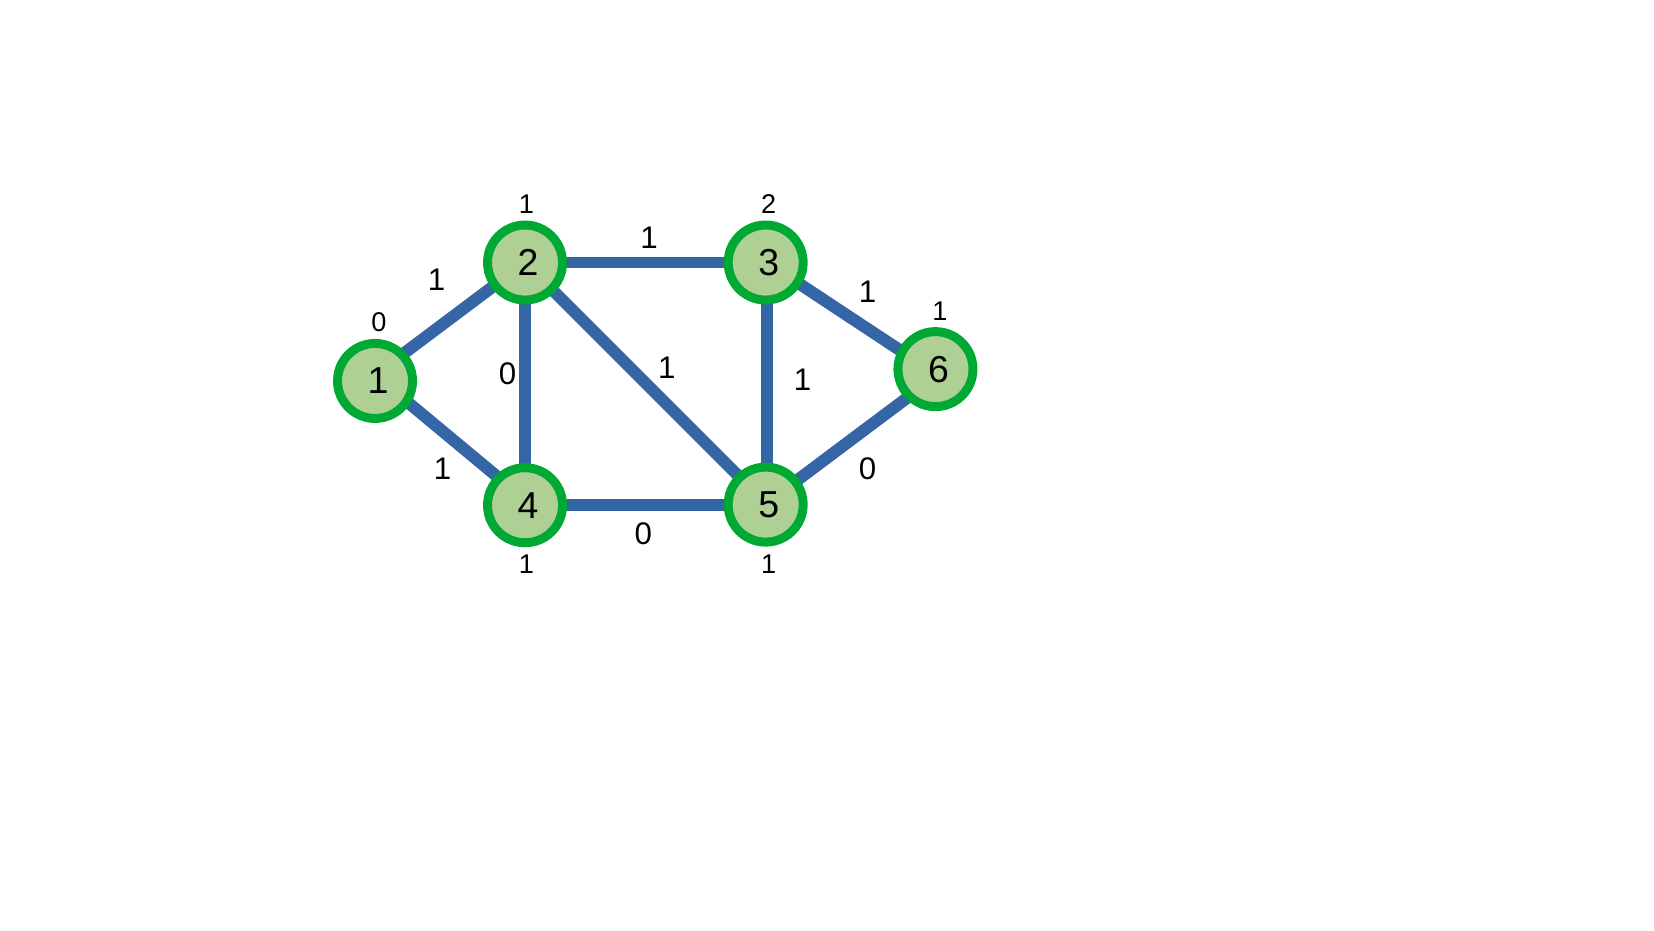

1
2
1
2
3
1
1
1
0
6
1
1
0
1
1
0
5
4
0
1
1